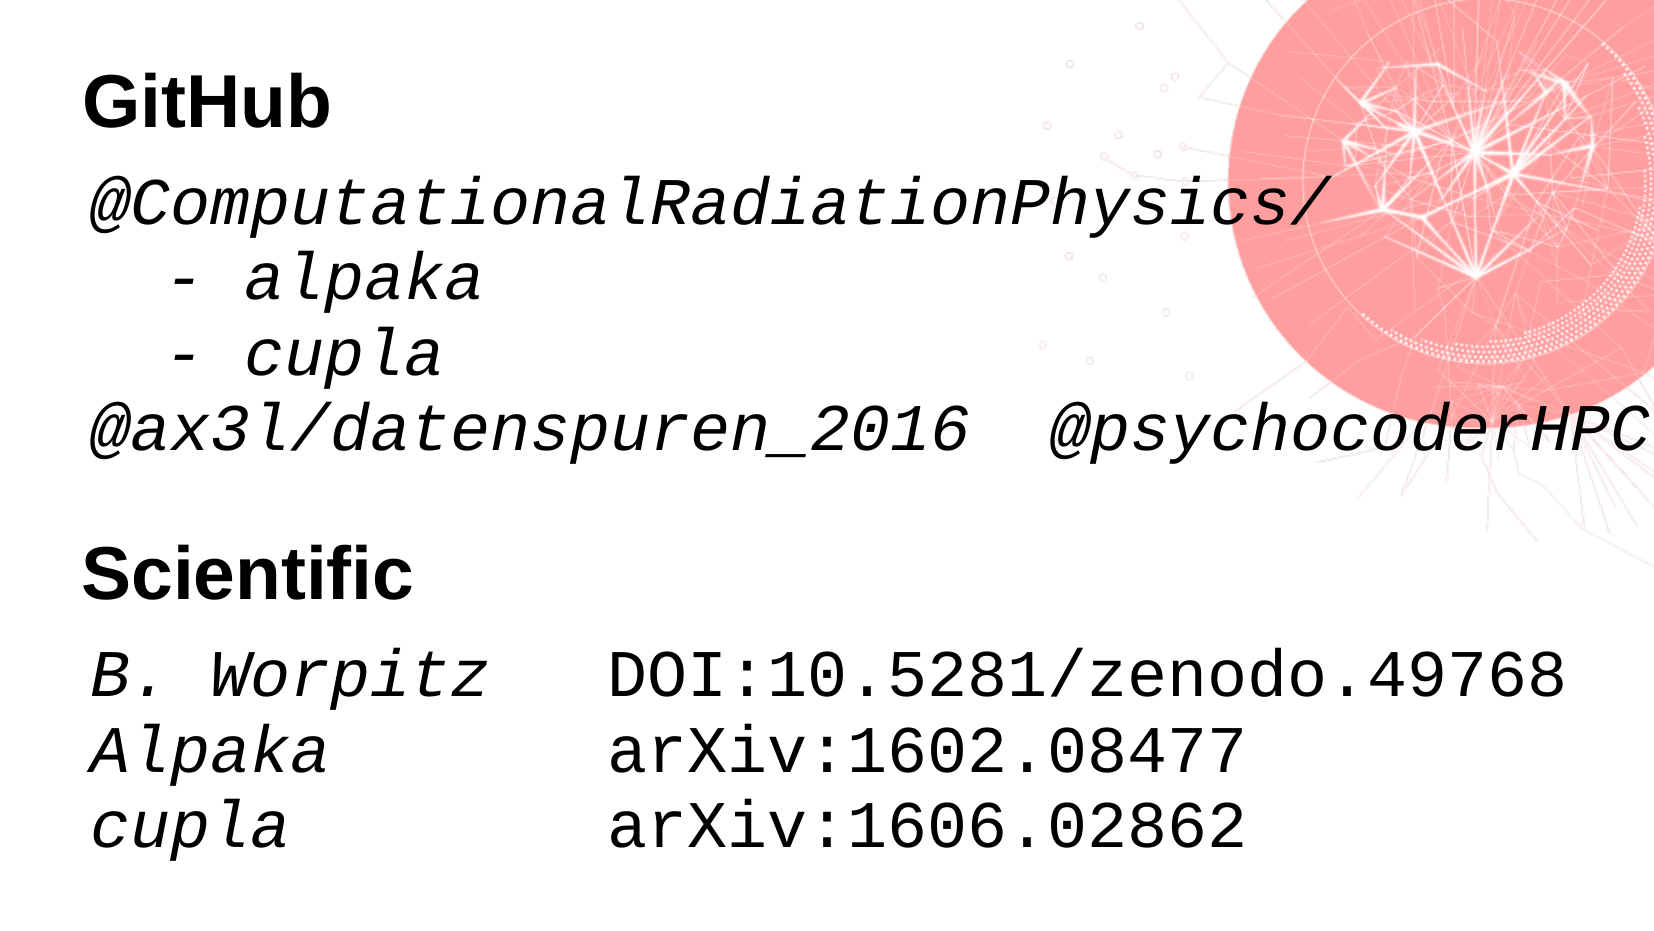

# GitHub
@ComputationalRadiationPhysics/
	- alpaka
	- cupla
@ax3l/datenspuren_2016		@psychocoderHPC
Scientific
B. Worpitz		DOI:10.5281/zenodo.49768
Alpaka				arXiv:1602.08477
cupla					arXiv:1606.02862